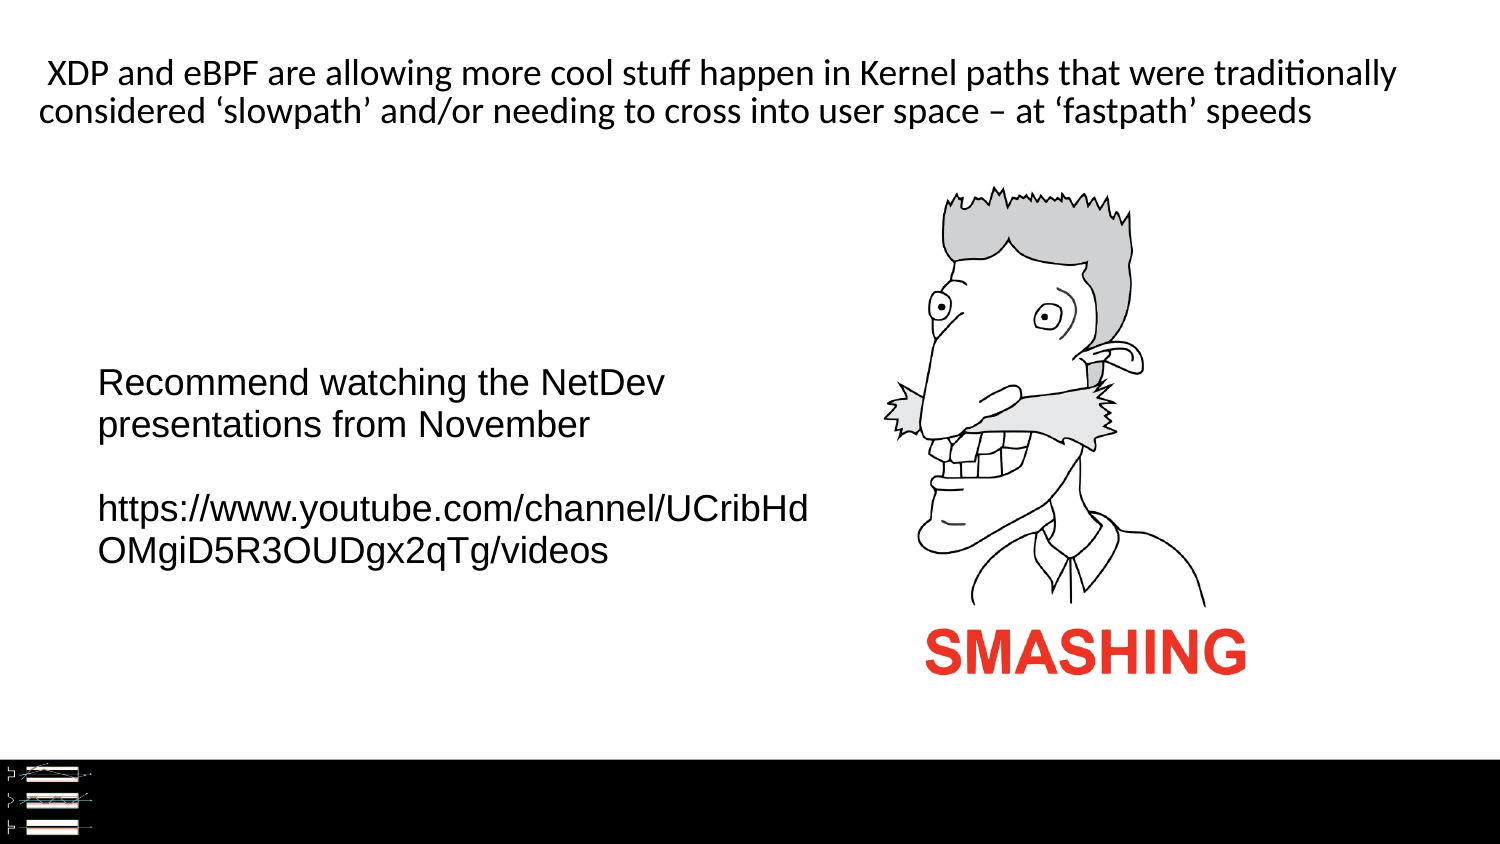

# XDP and eBPF are allowing more cool stuff happen in Kernel paths that were traditionally considered ‘slowpath’ and/or needing to cross into user space – at ‘fastpath’ speeds
Recommend watching the NetDev presentations from November
 https://www.youtube.com/channel/UCribHdOMgiD5R3OUDgx2qTg/videos